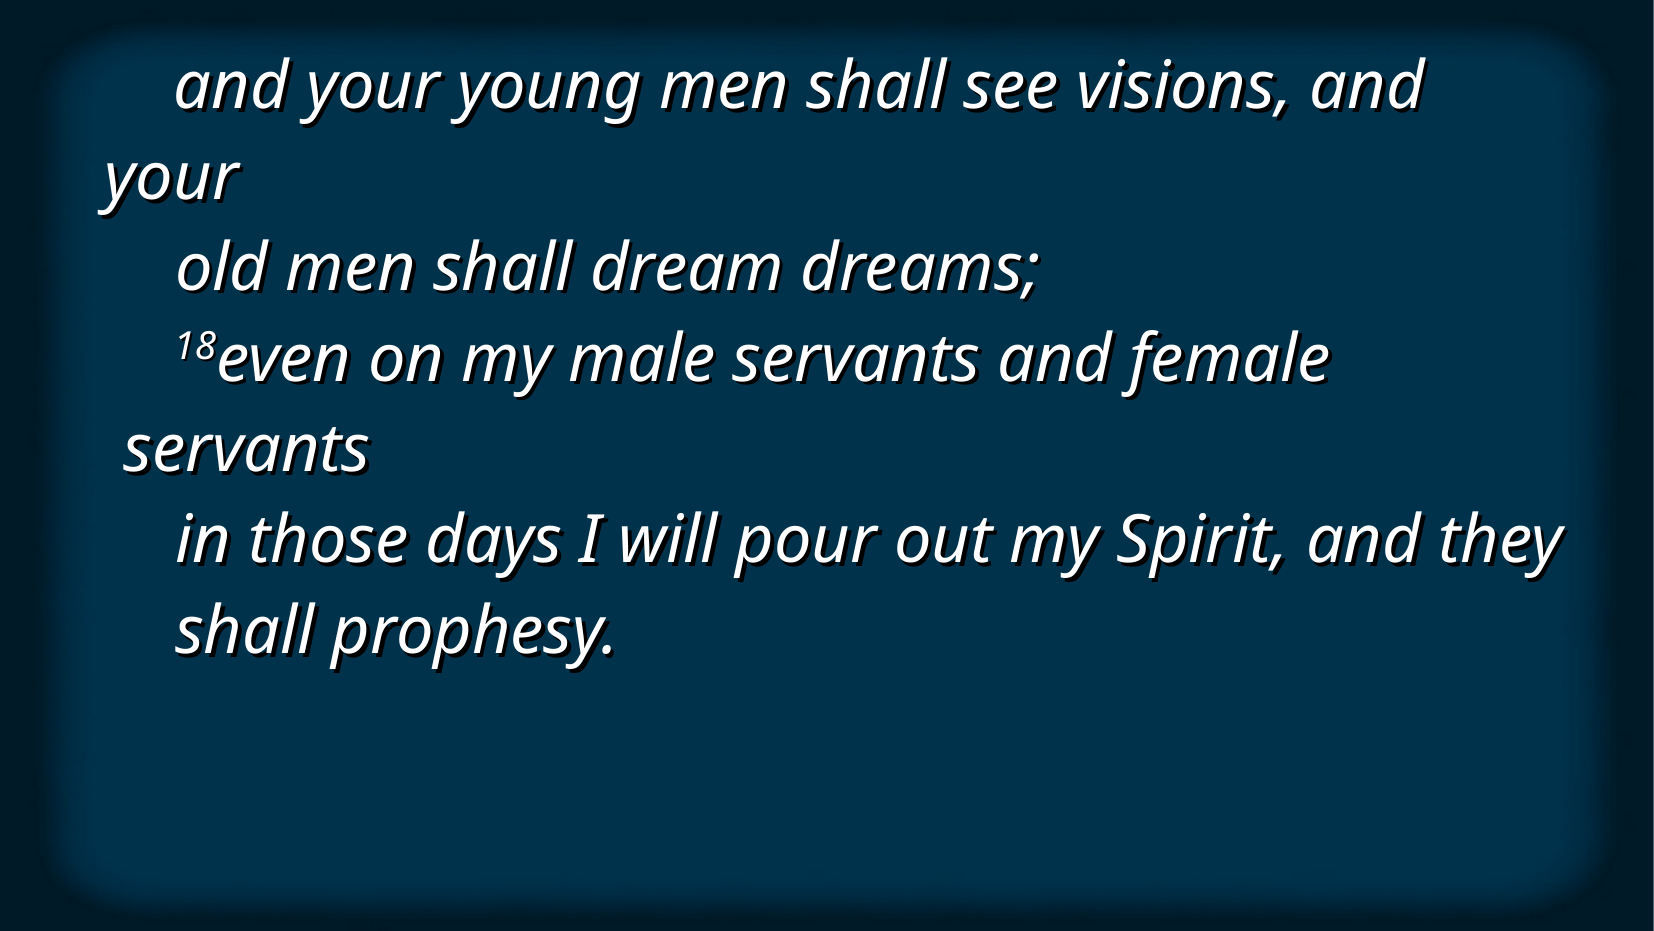

and your young men shall see visions, and your
 old men shall dream dreams;
 18even on my male servants and female servants
 in those days I will pour out my Spirit, and they
 shall prophesy.